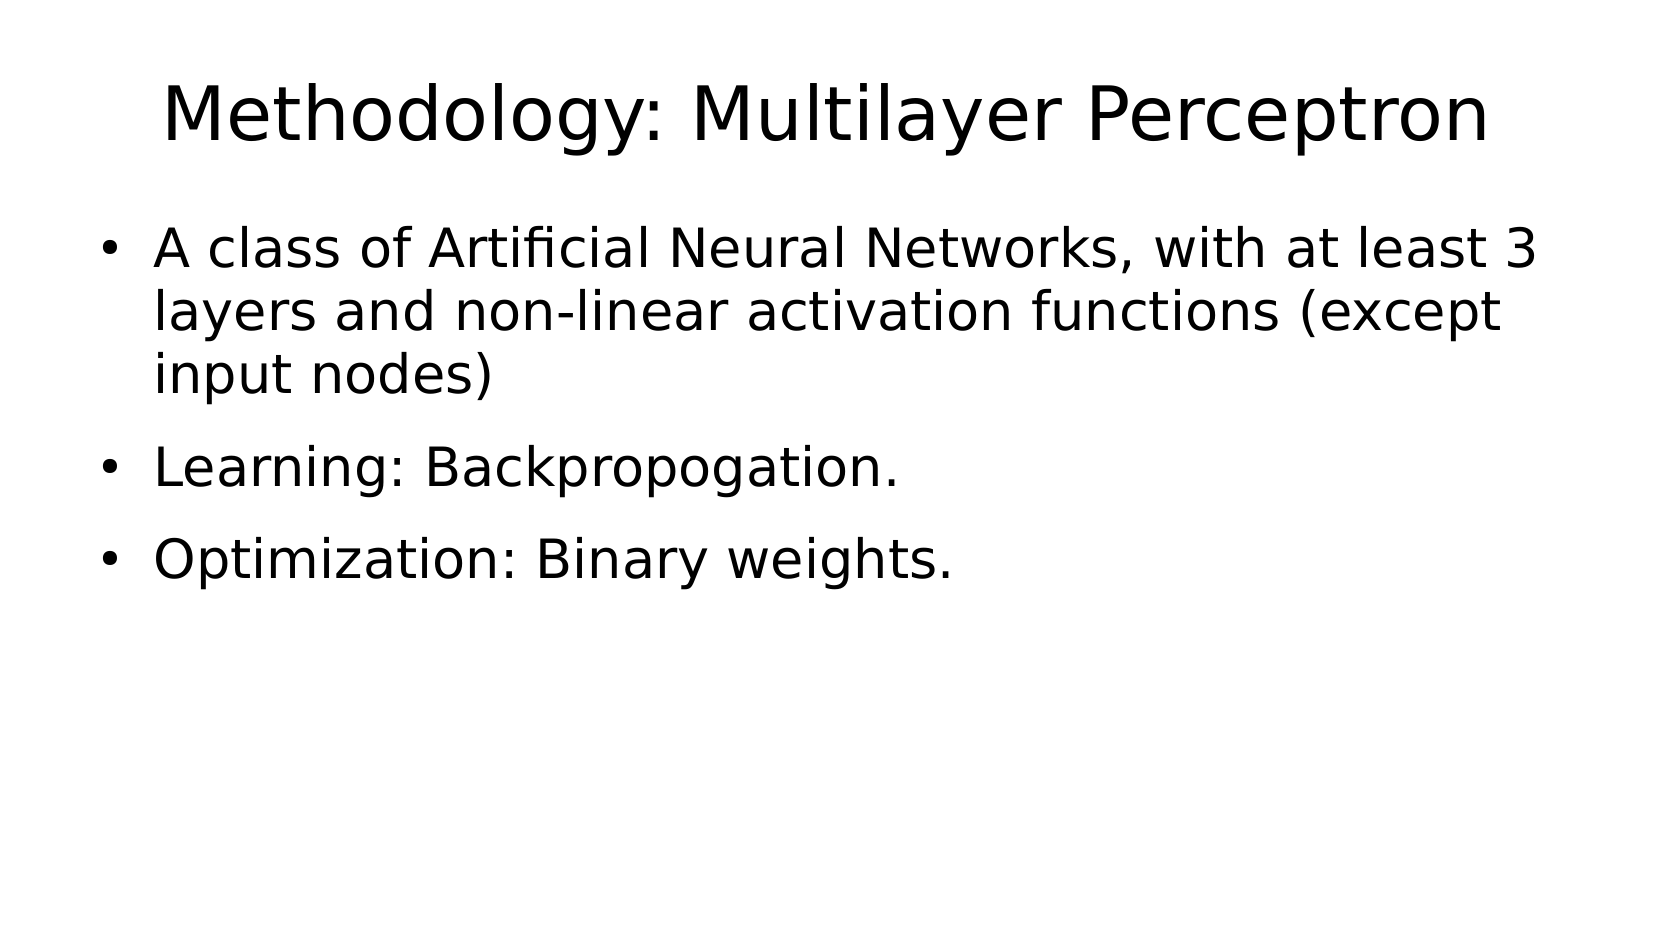

# Methodology: Multilayer Perceptron
A class of Artificial Neural Networks, with at least 3 layers and non-linear activation functions (except input nodes)
Learning: Backpropogation.
Optimization: Binary weights.